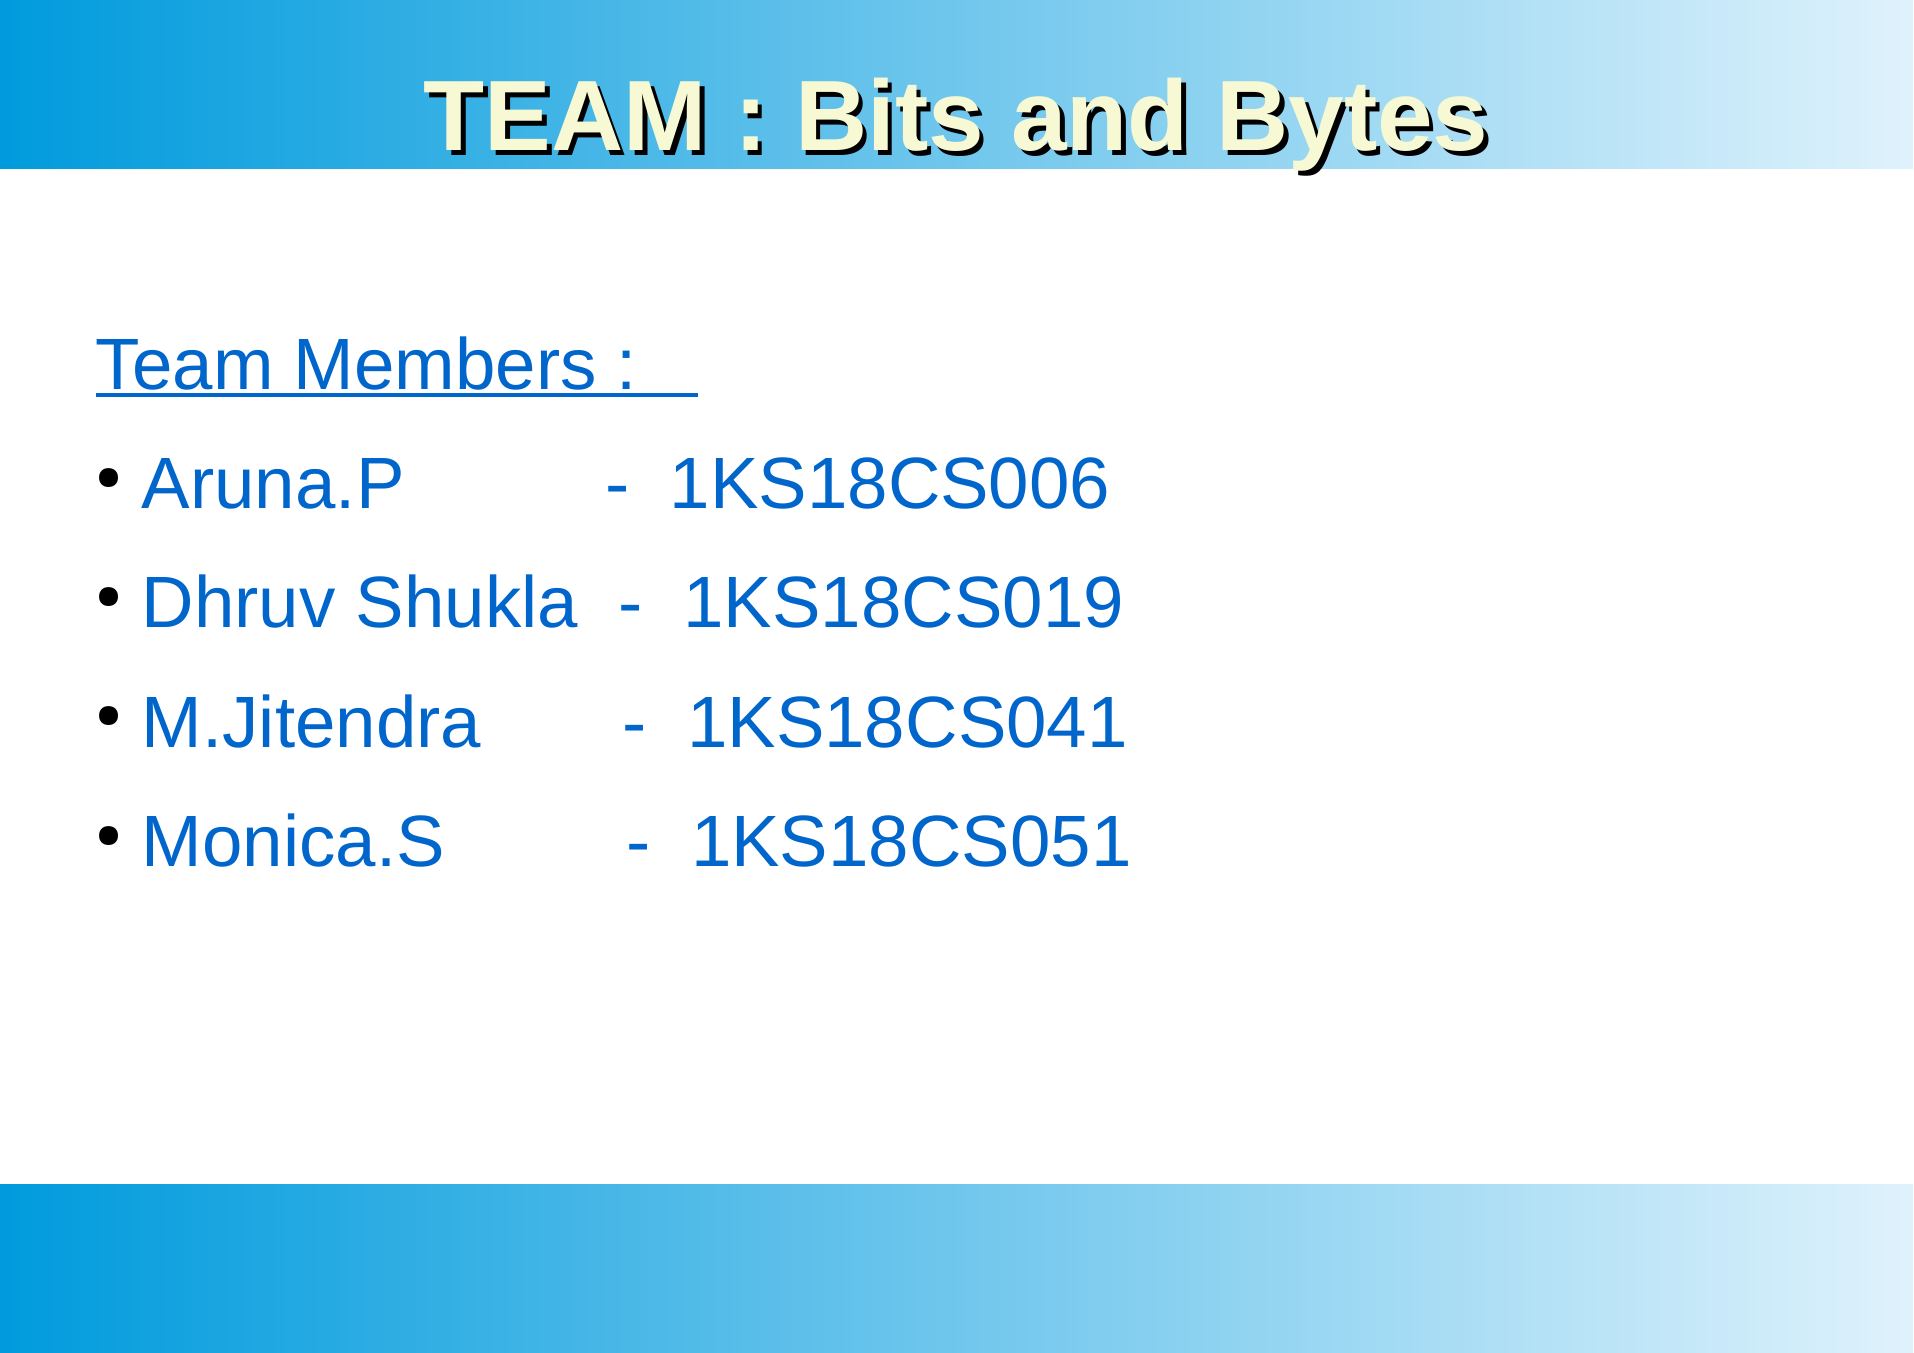

# TEAM : Bits and Bytes
Team Members :
 Aruna.P - 1KS18CS006
 Dhruv Shukla - 1KS18CS019
 M.Jitendra - 1KS18CS041
 Monica.S - 1KS18CS051